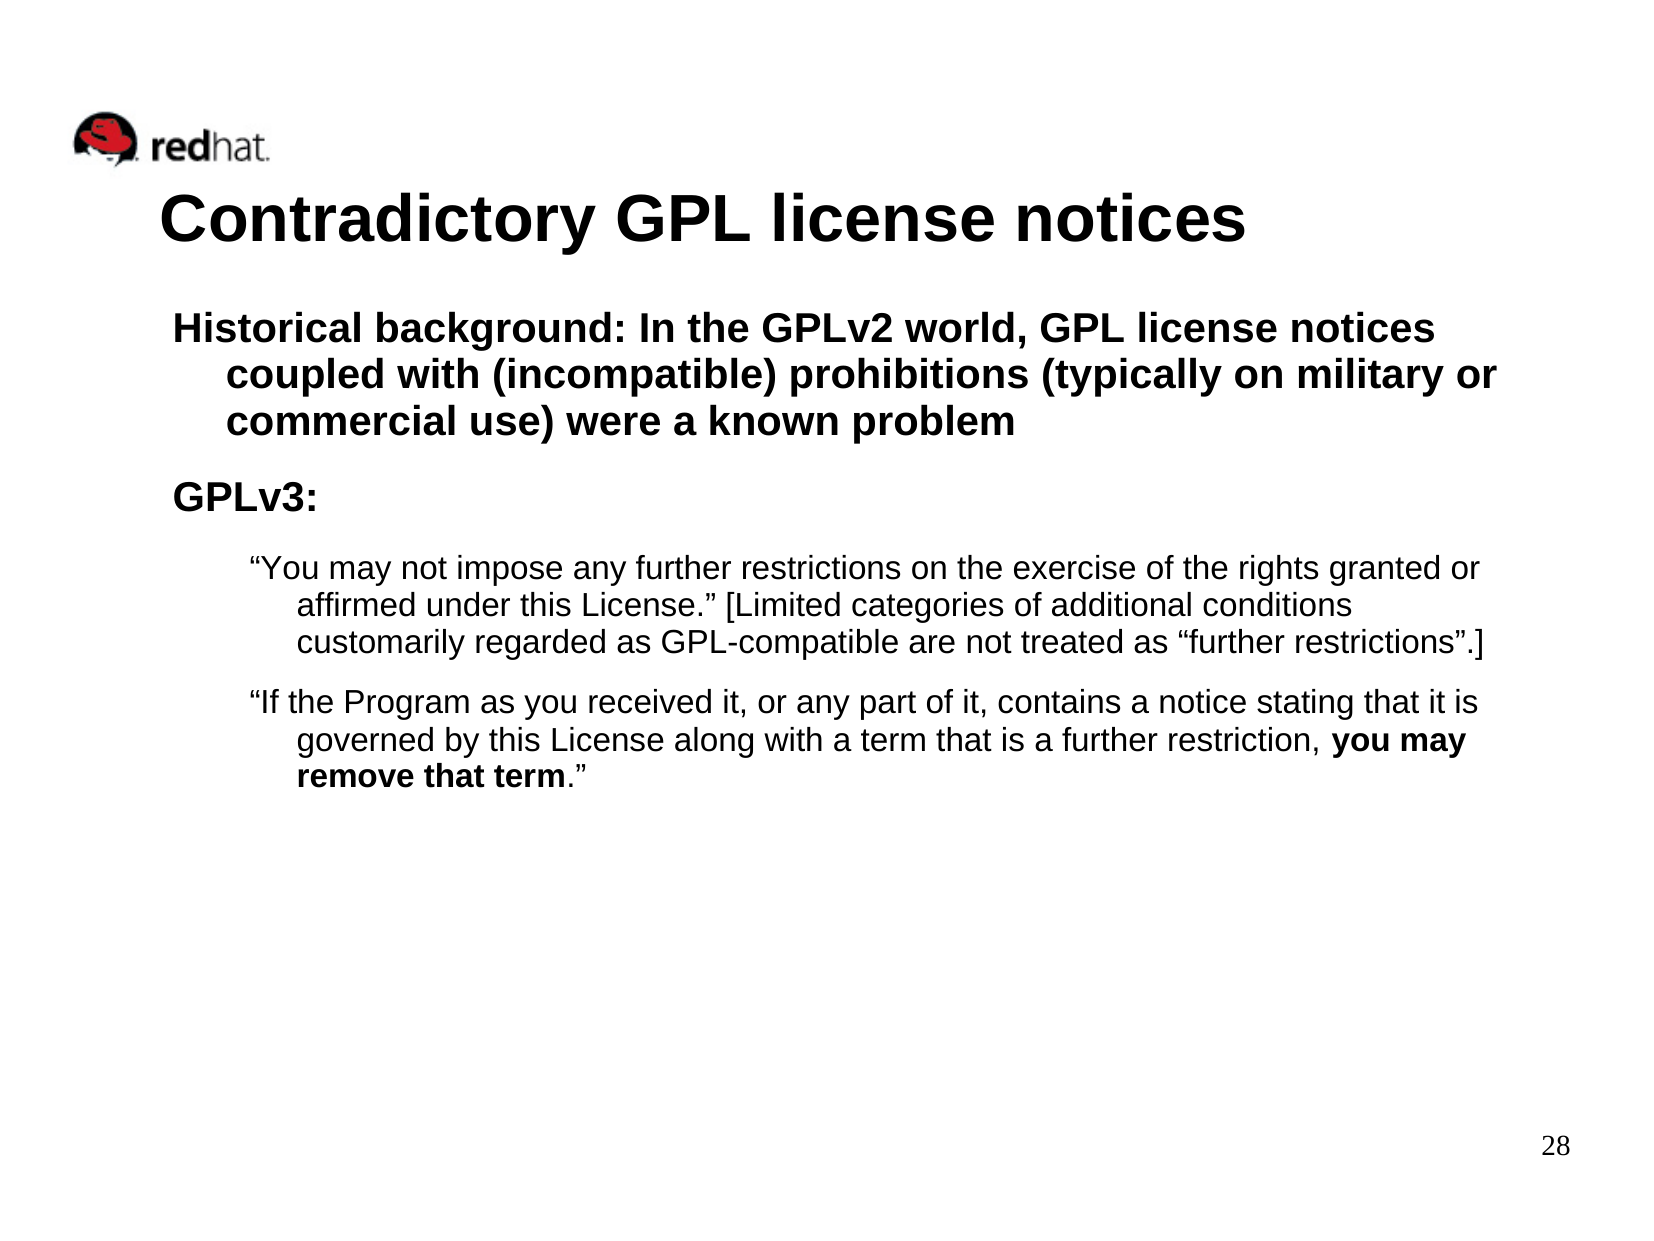

# Contradictory GPL license notices
Historical background: In the GPLv2 world, GPL license notices coupled with (incompatible) prohibitions (typically on military or commercial use) were a known problem
GPLv3:
“You may not impose any further restrictions on the exercise of the rights granted or affirmed under this License.” [Limited categories of additional conditions customarily regarded as GPL-compatible are not treated as “further restrictions”.]
“If the Program as you received it, or any part of it, contains a notice stating that it is governed by this License along with a term that is a further restriction, you may remove that term.”
28